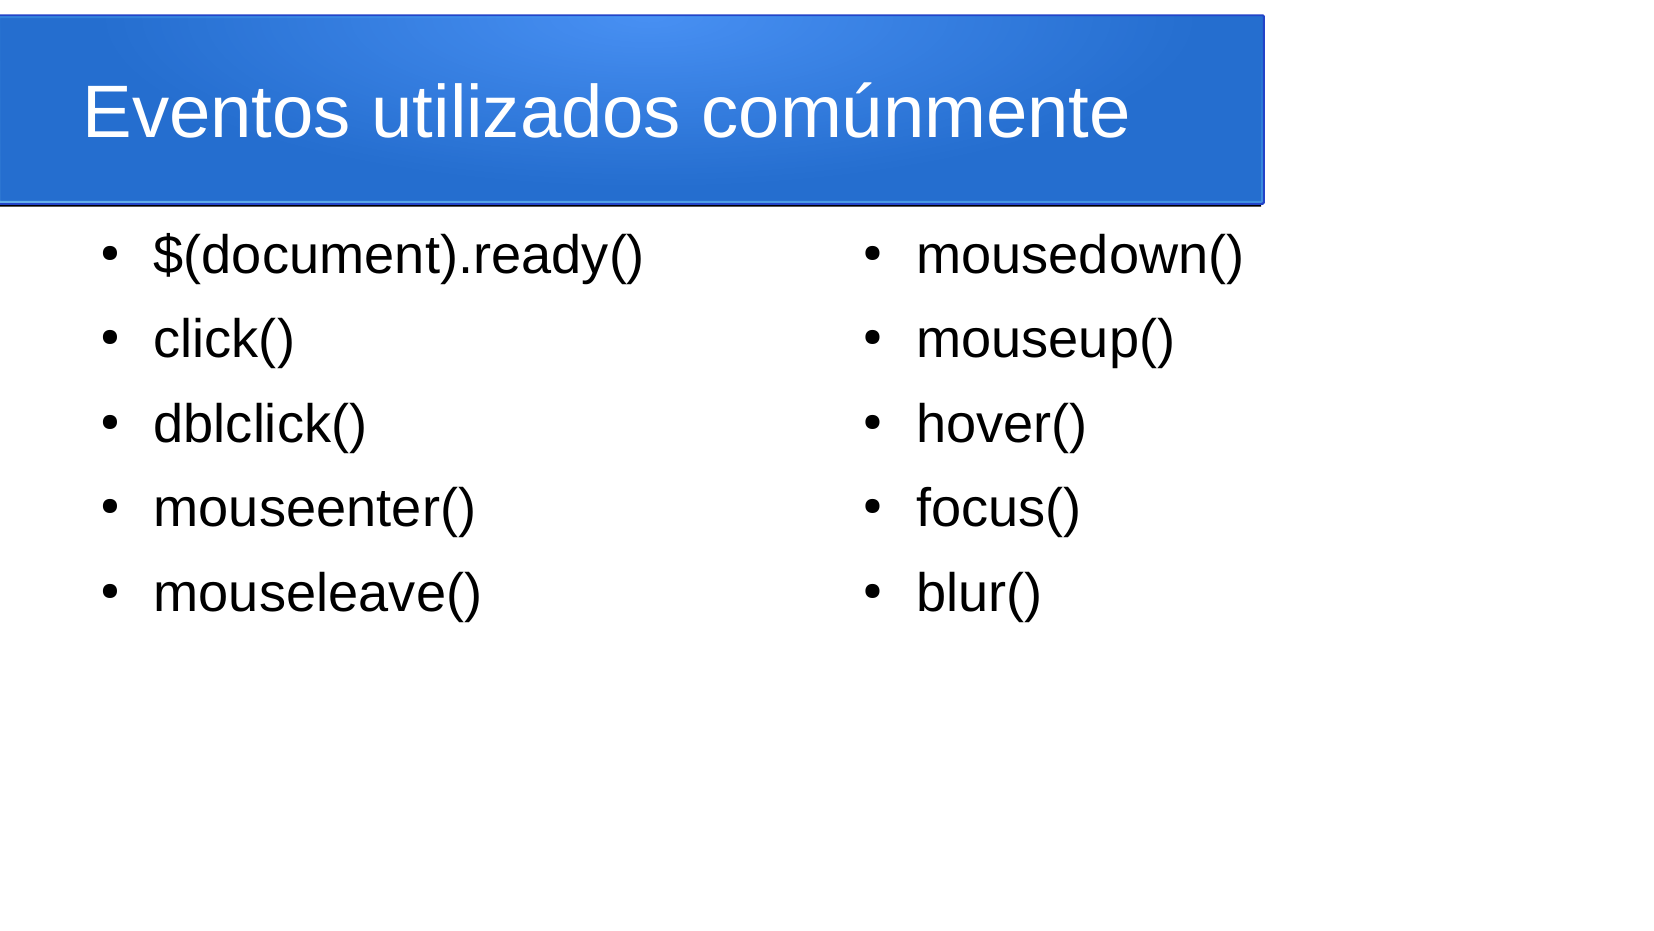

# Eventos utilizados comúnmente
$(document).ready()
click()
dblclick()
mouseenter()
mouseleave()
mousedown()
mouseup()
hover()
focus()
blur()